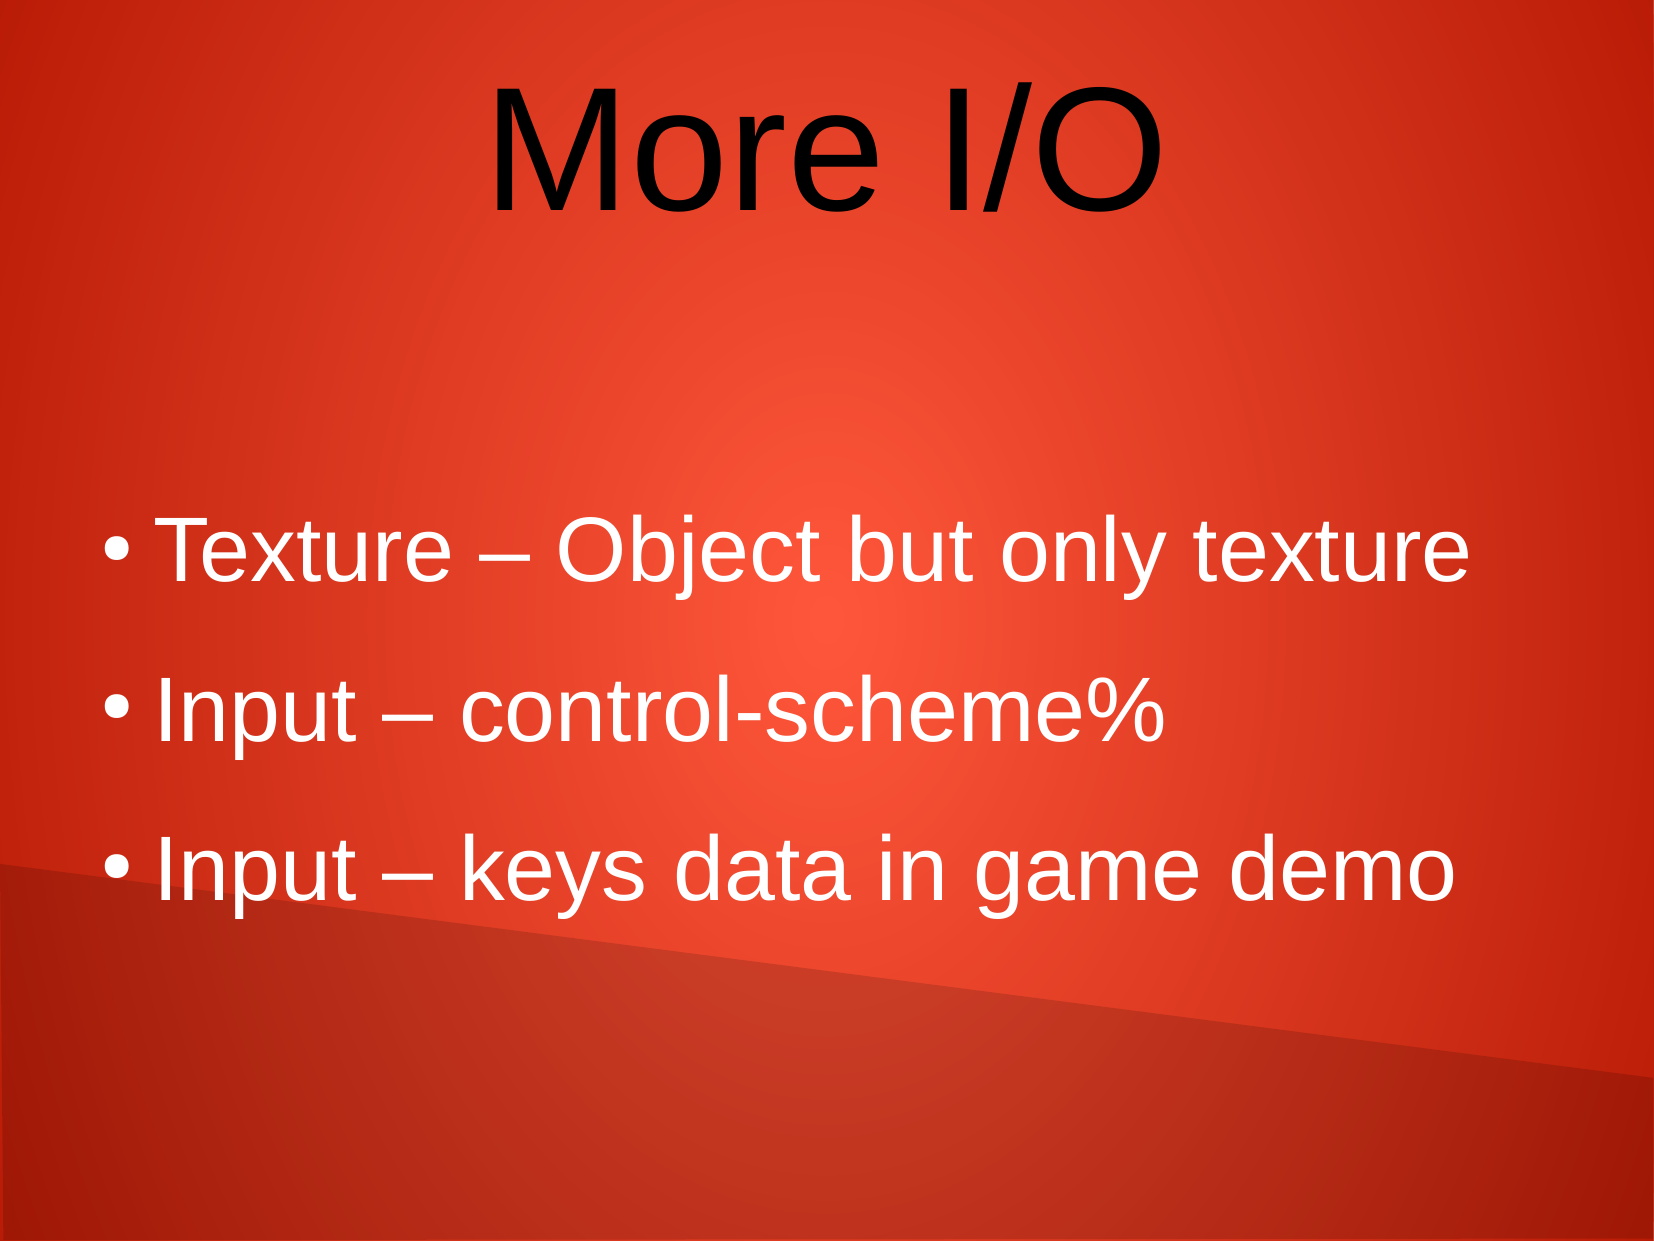

# More I/O
Texture – Object but only texture
Input – control-scheme%
Input – keys data in game demo